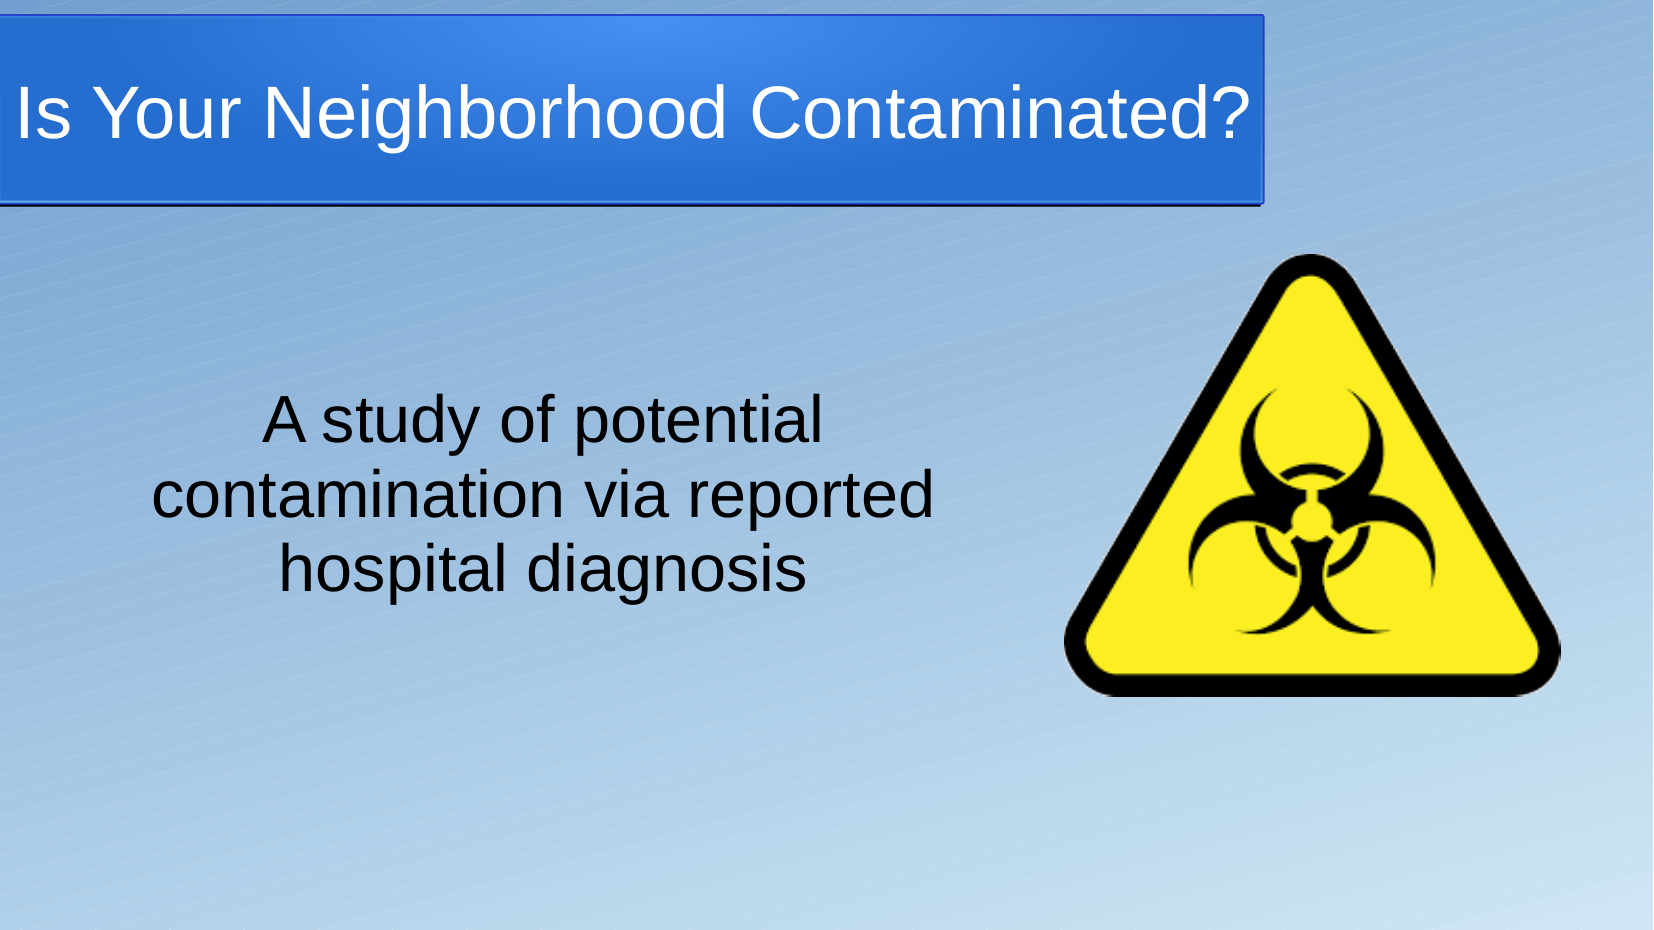

# Is Your Neighborhood Contaminated?
A study of potential contamination via reported hospital diagnosis